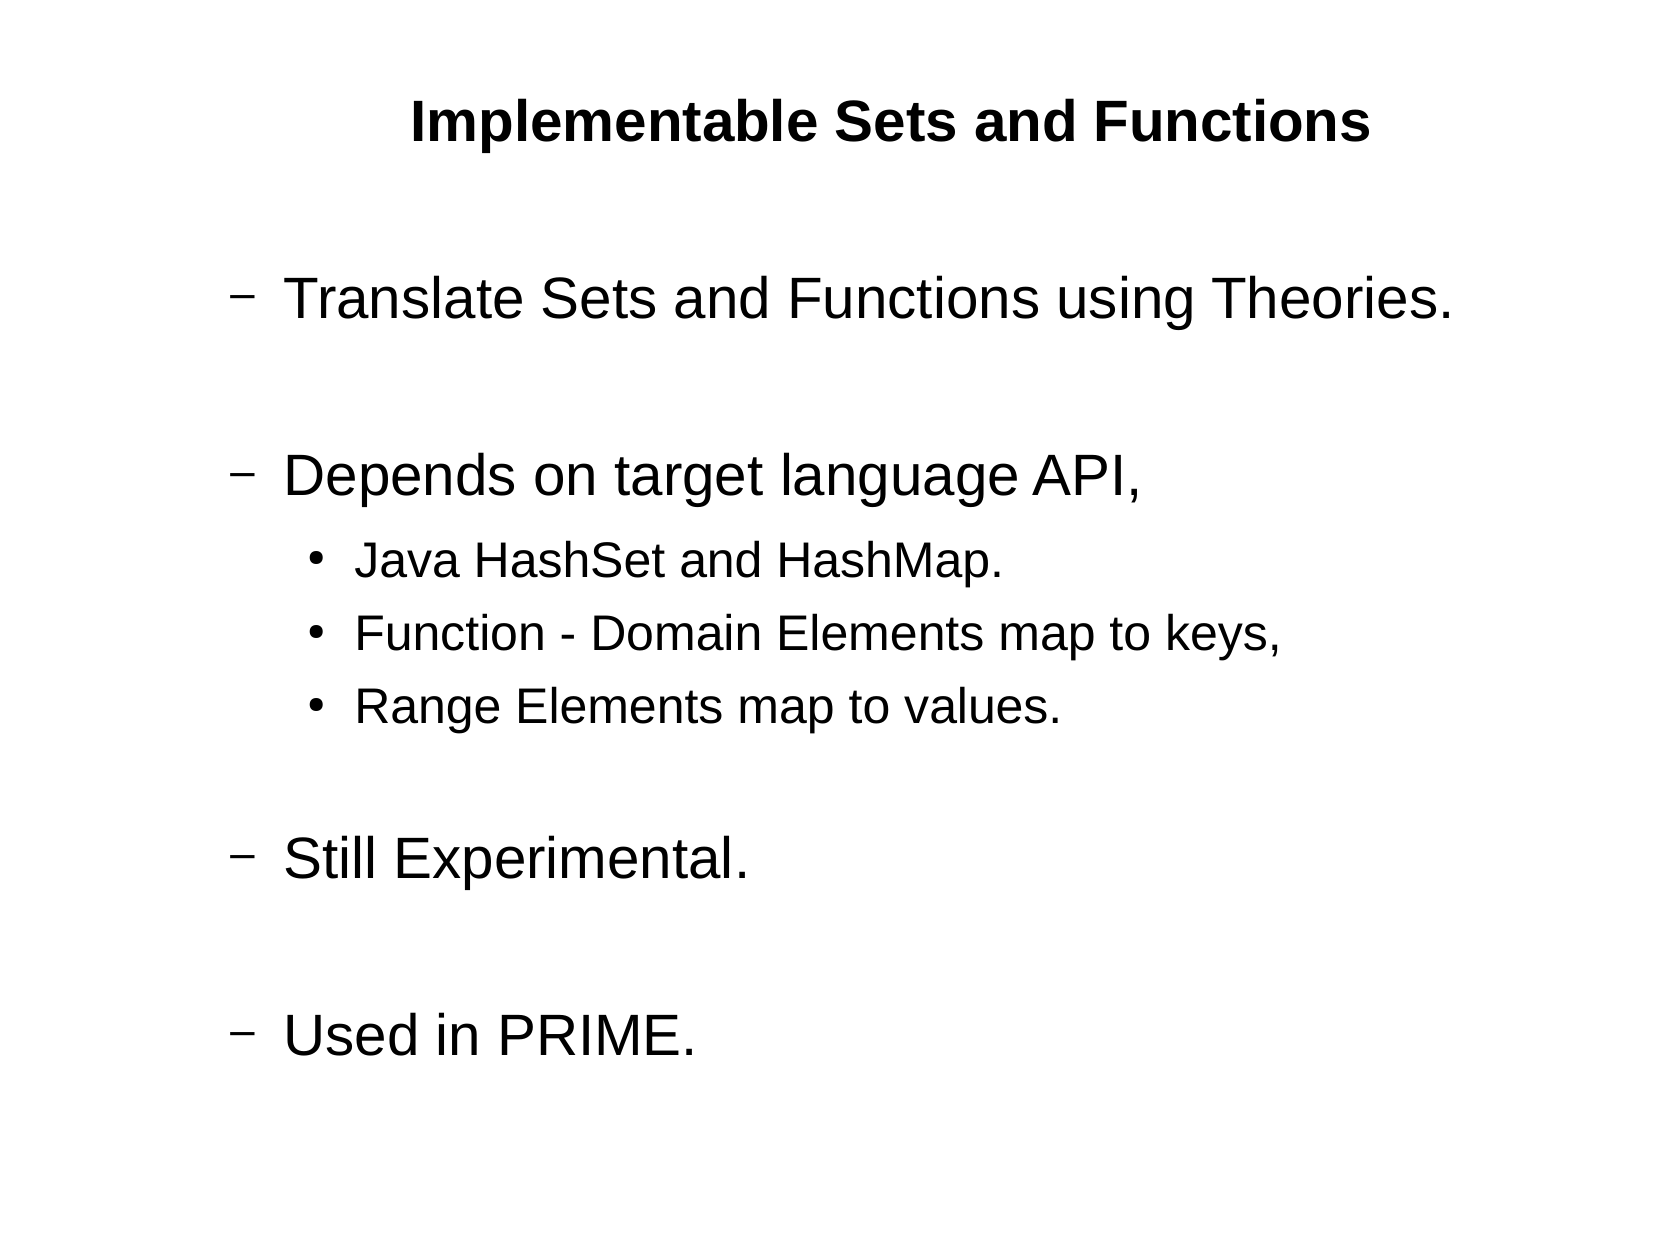

# Implementable Sets and Functions
Translate Sets and Functions using Theories.
Depends on target language API,
Java HashSet and HashMap.
Function - Domain Elements map to keys,
Range Elements map to values.
Still Experimental.
Used in PRIME.